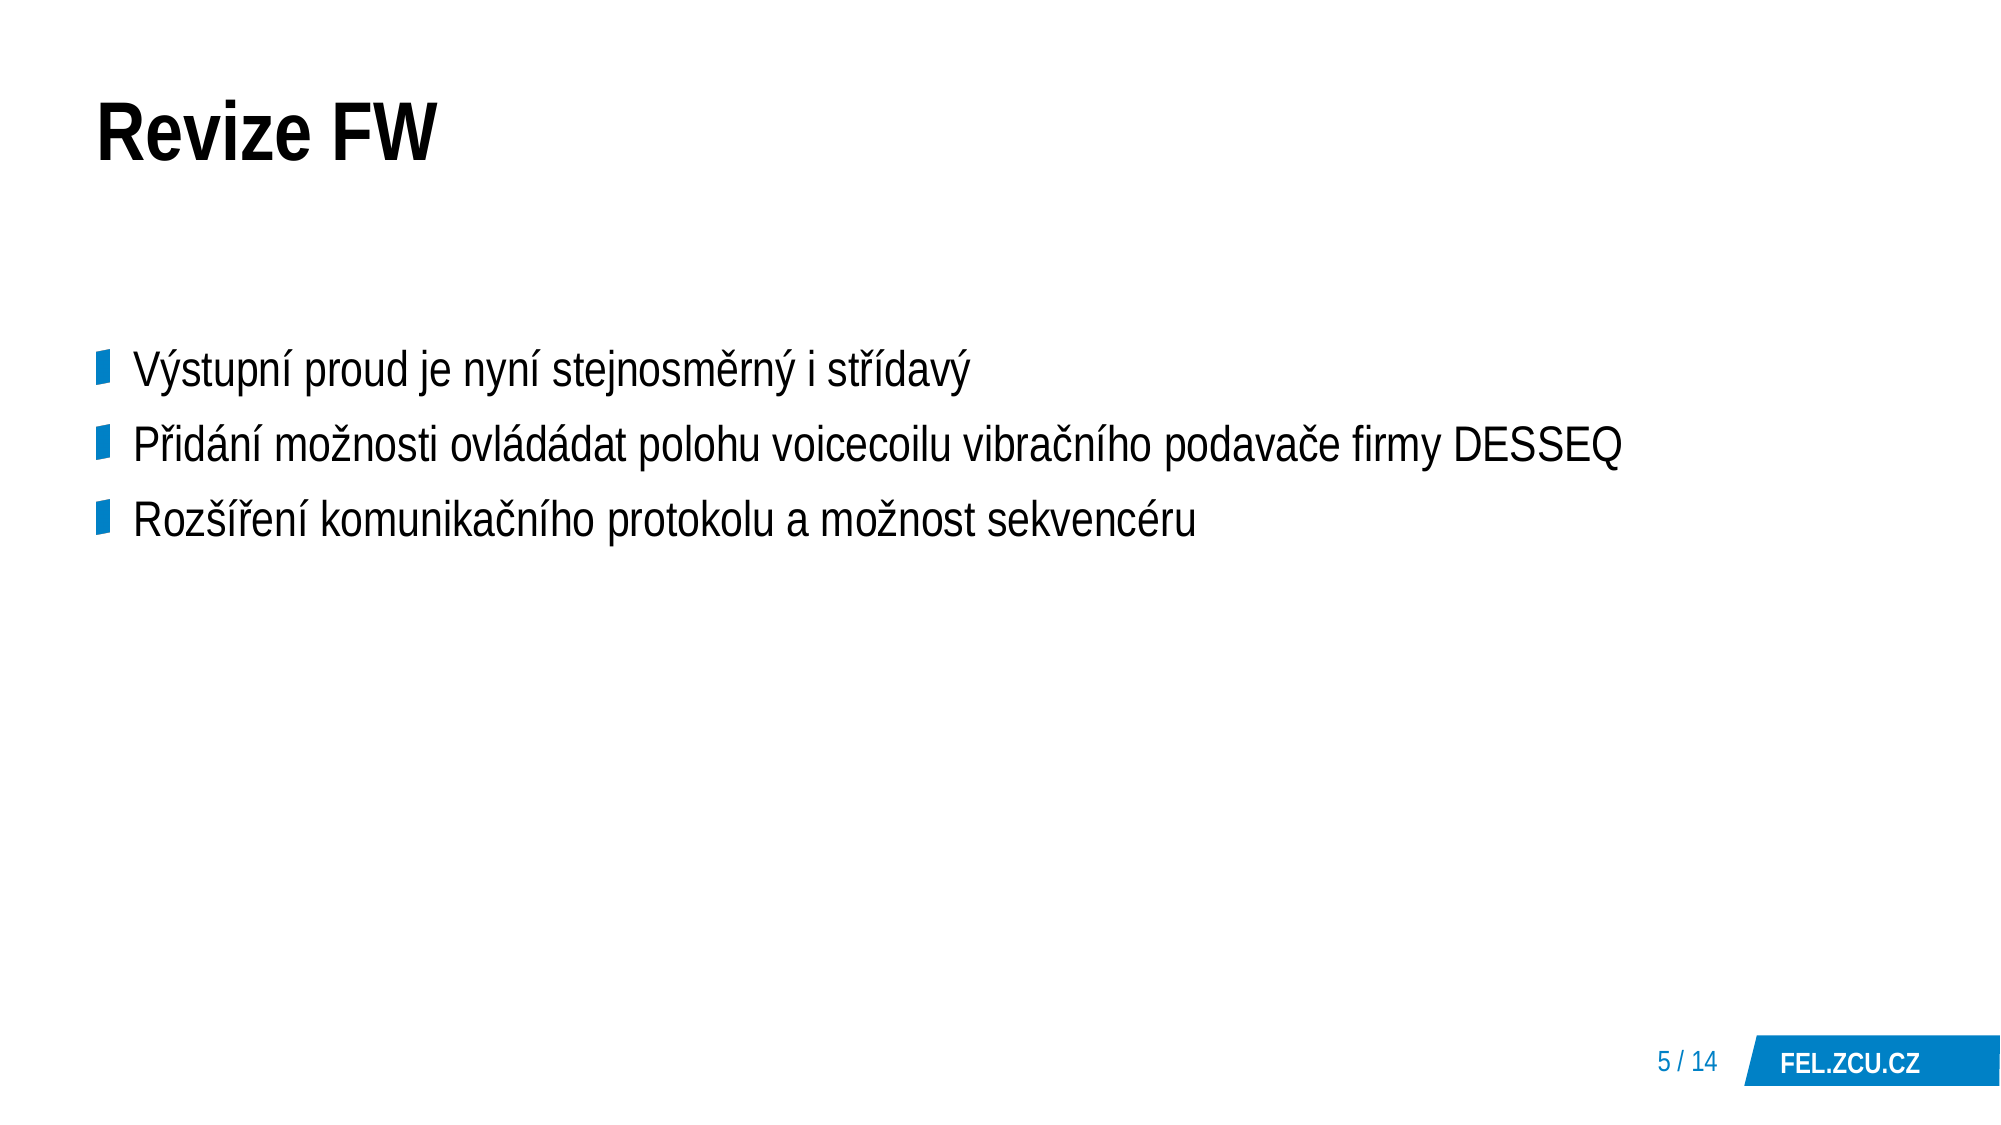

# Revize FW
Výstupní proud je nyní stejnosměrný i střídavý
Přidání možnosti ovládádat polohu voicecoilu vibračního podavače firmy DESSEQ
Rozšíření komunikačního protokolu a možnost sekvencéru